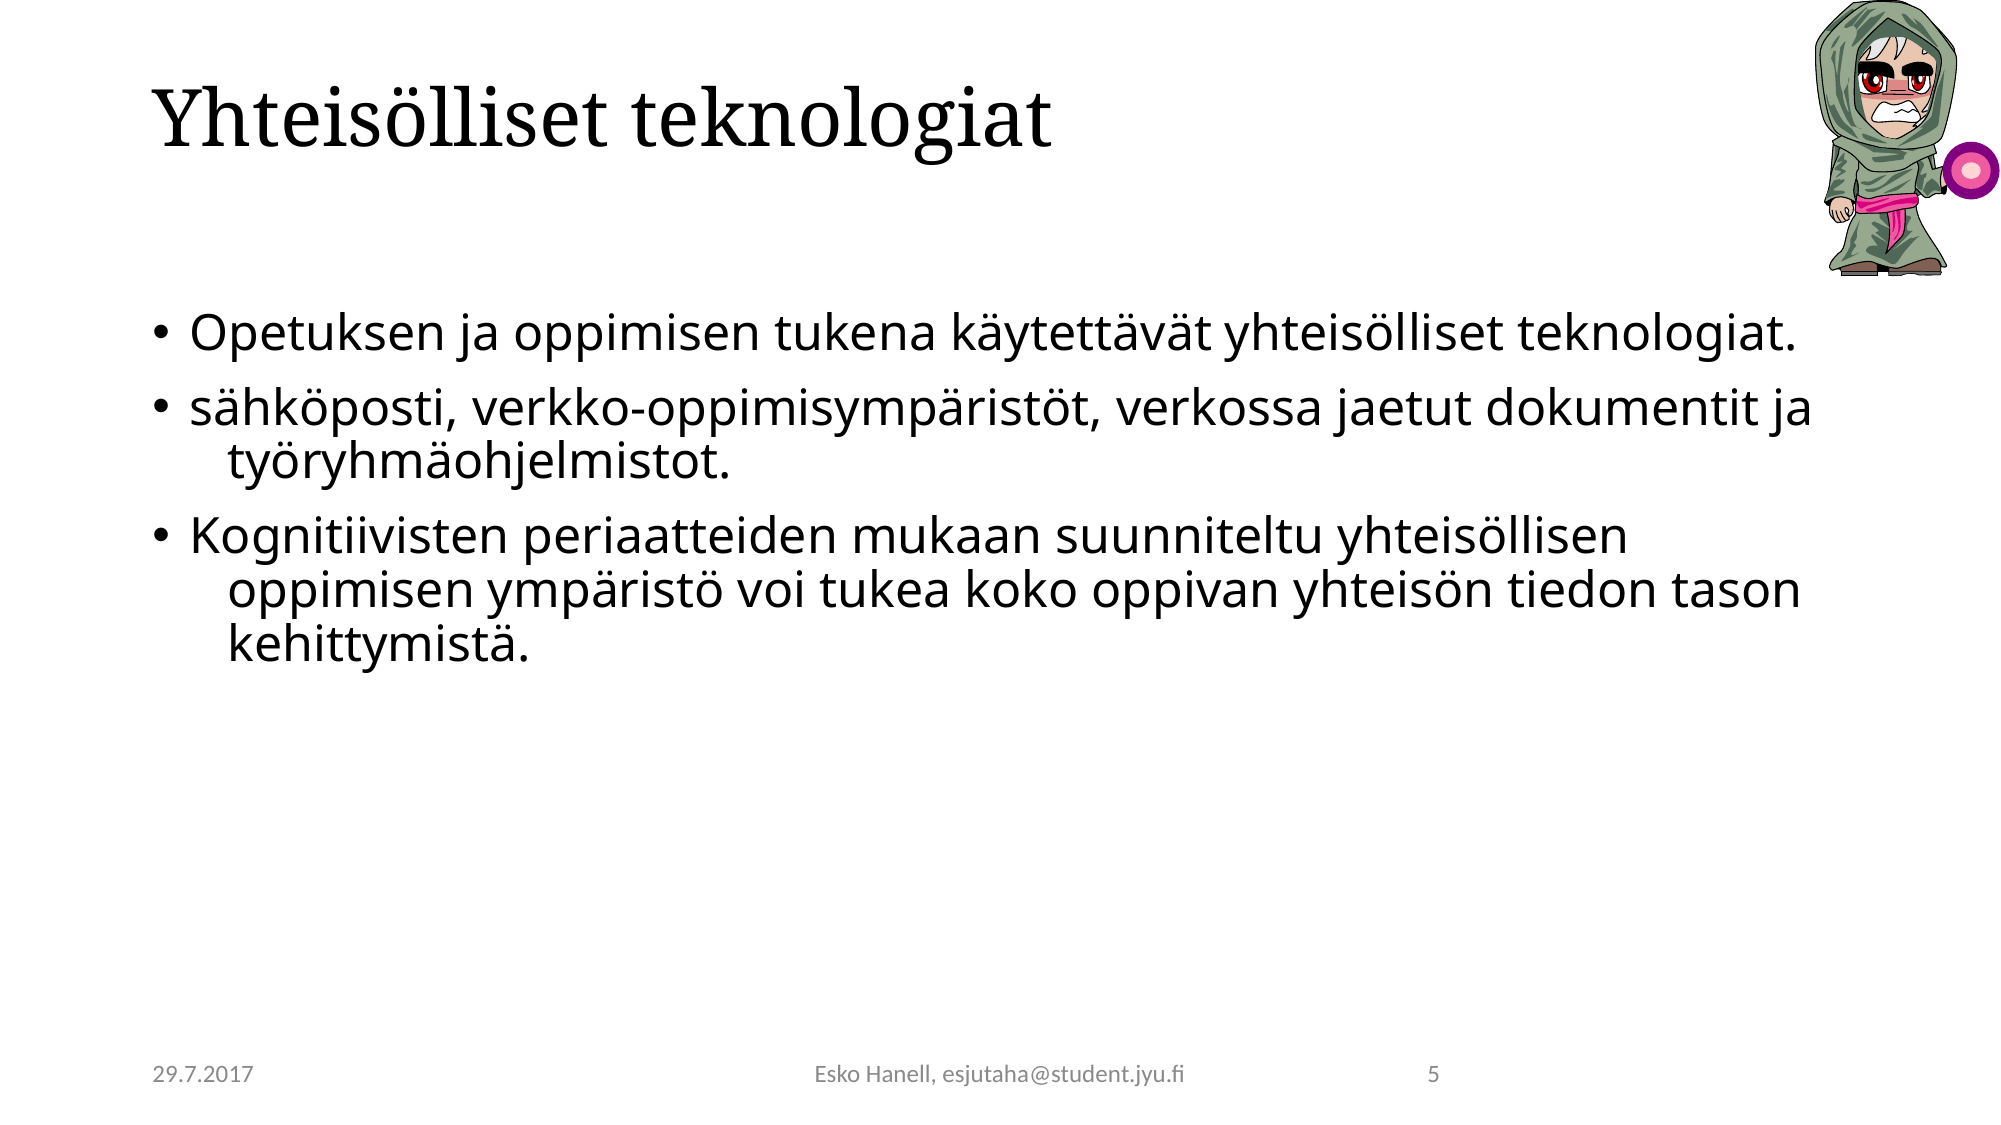

# Yhteisölliset teknologiat
Opetuksen ja oppimisen tukena käytettävät yhteisölliset teknologiat.
sähköposti, verkko-oppimisympäristöt, verkossa jaetut dokumentit ja työryhmäohjelmistot.
Kognitiivisten periaatteiden mukaan suunniteltu yhteisöllisen oppimisen ympäristö voi tukea koko oppivan yhteisön tiedon tason kehittymistä.
29.7.2017
Esko Hanell, esjutaha@student.jyu.fi